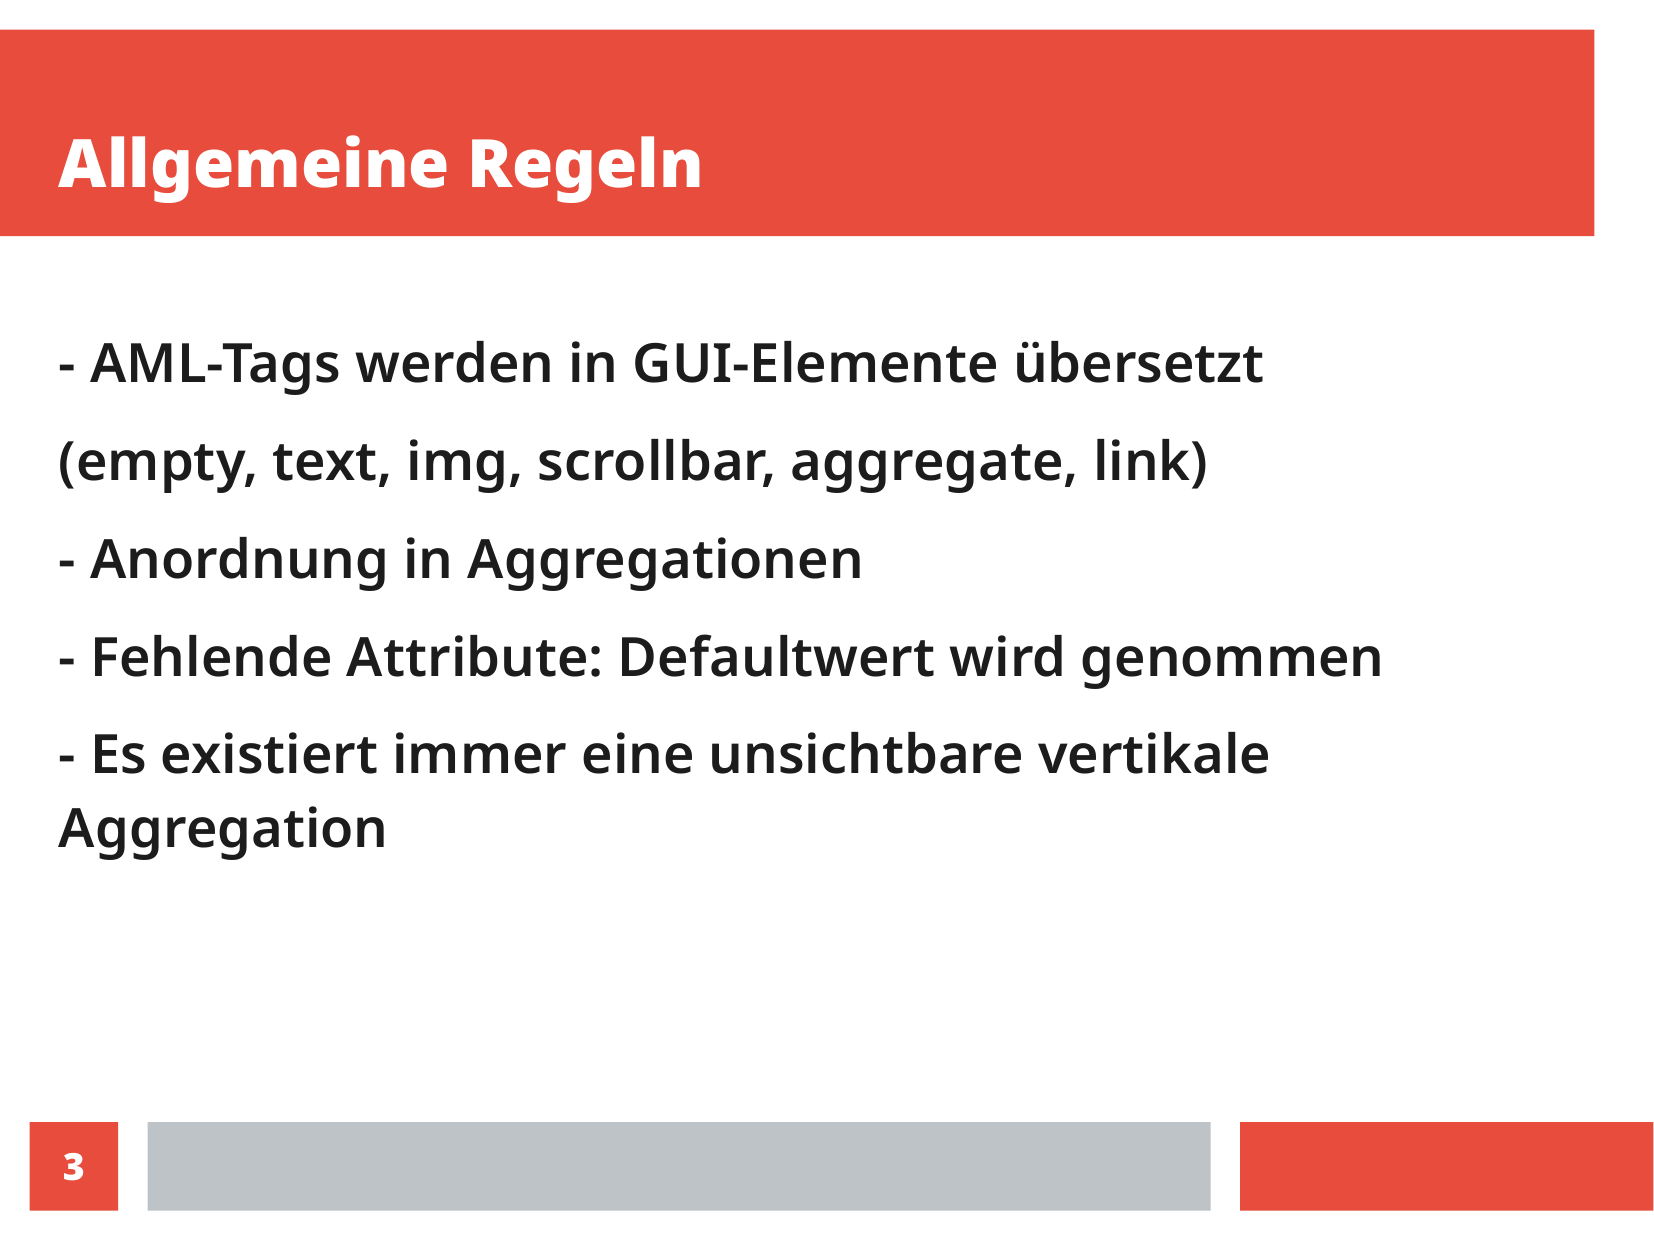

# Allgemeine Regeln
- AML-Tags werden in GUI-Elemente übersetzt
(empty, text, img, scrollbar, aggregate, link)
- Anordnung in Aggregationen
- Fehlende Attribute: Defaultwert wird genommen
- Es existiert immer eine unsichtbare vertikale Aggregation
3